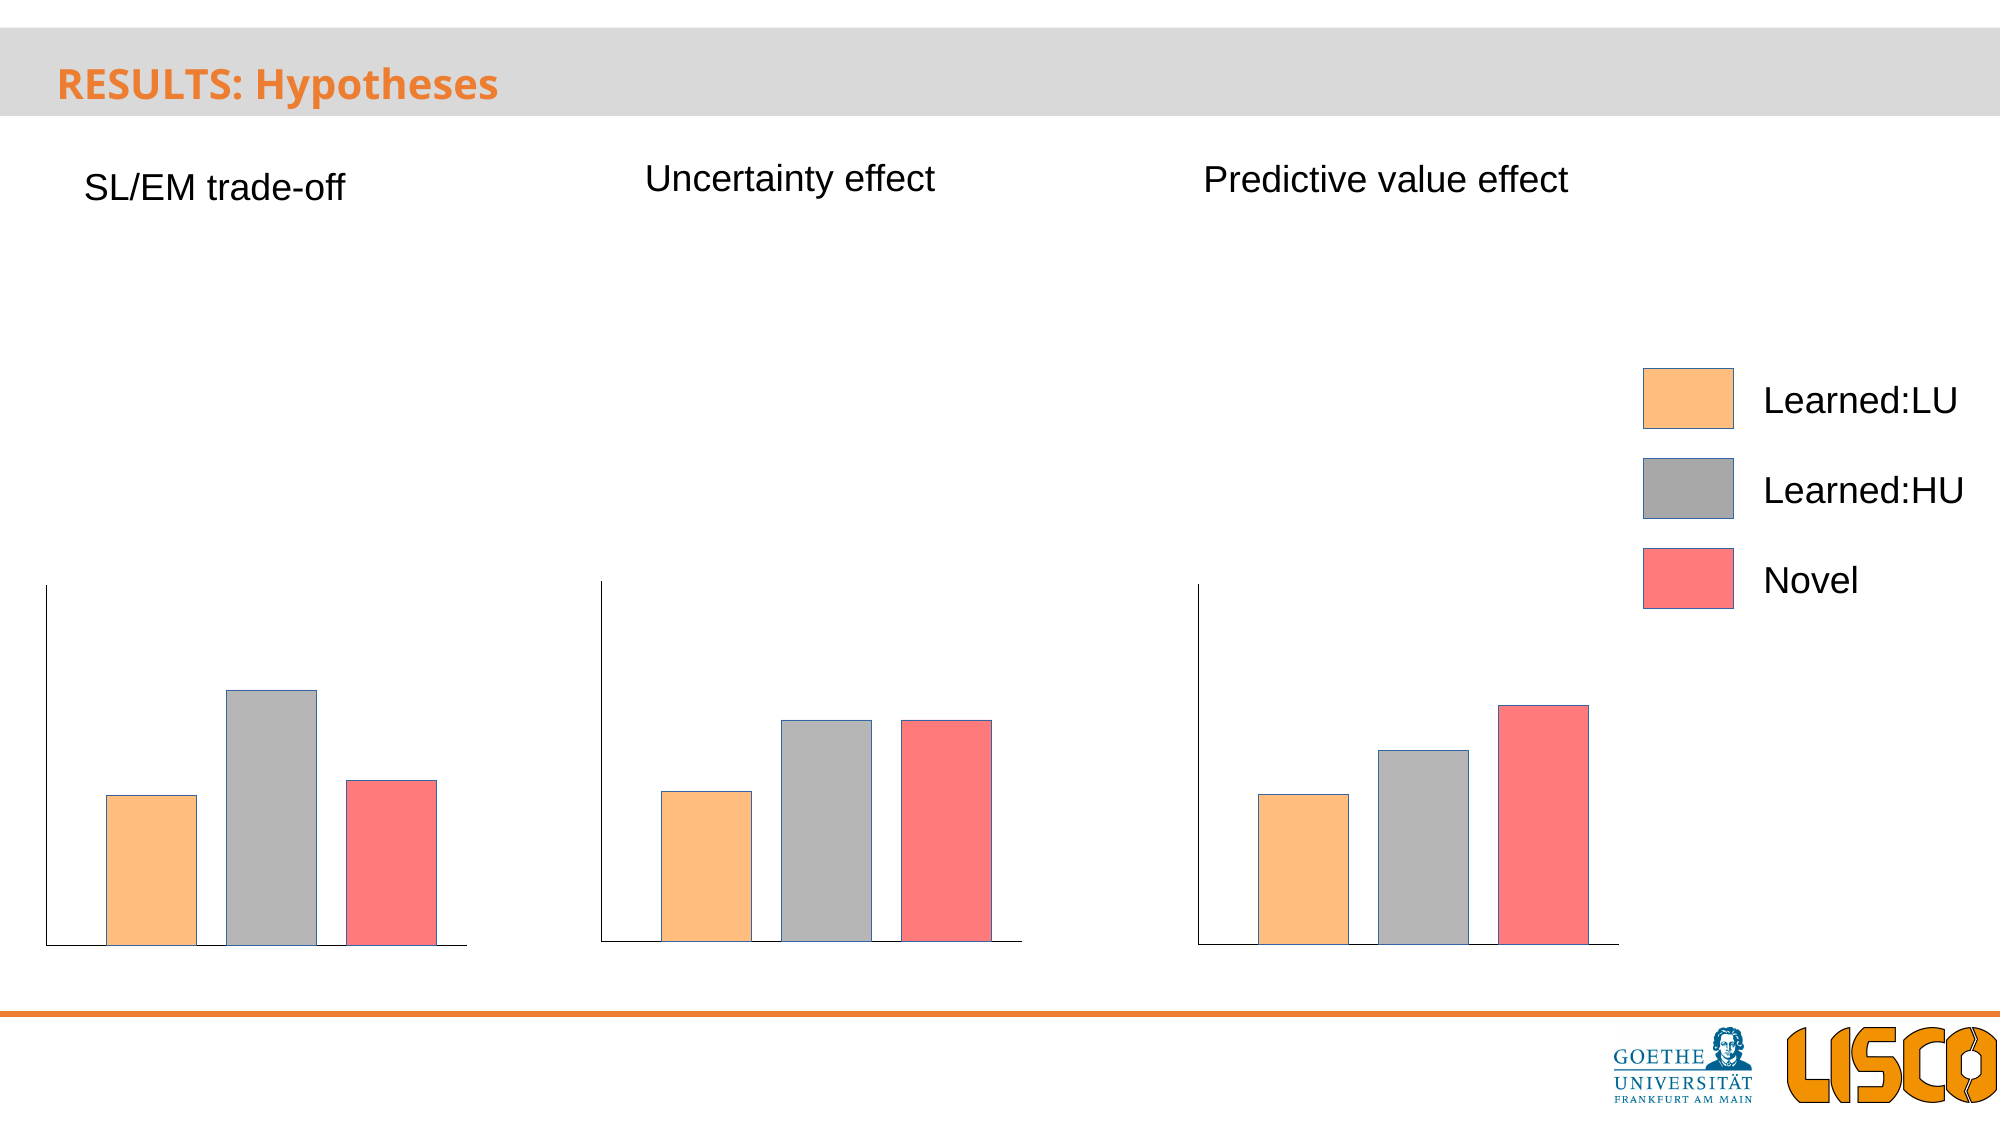

RESULTS: Hypotheses
Uncertainty effect
Predictive value effect
SL/EM trade-off
Learned:LU
Learned:HU
Novel